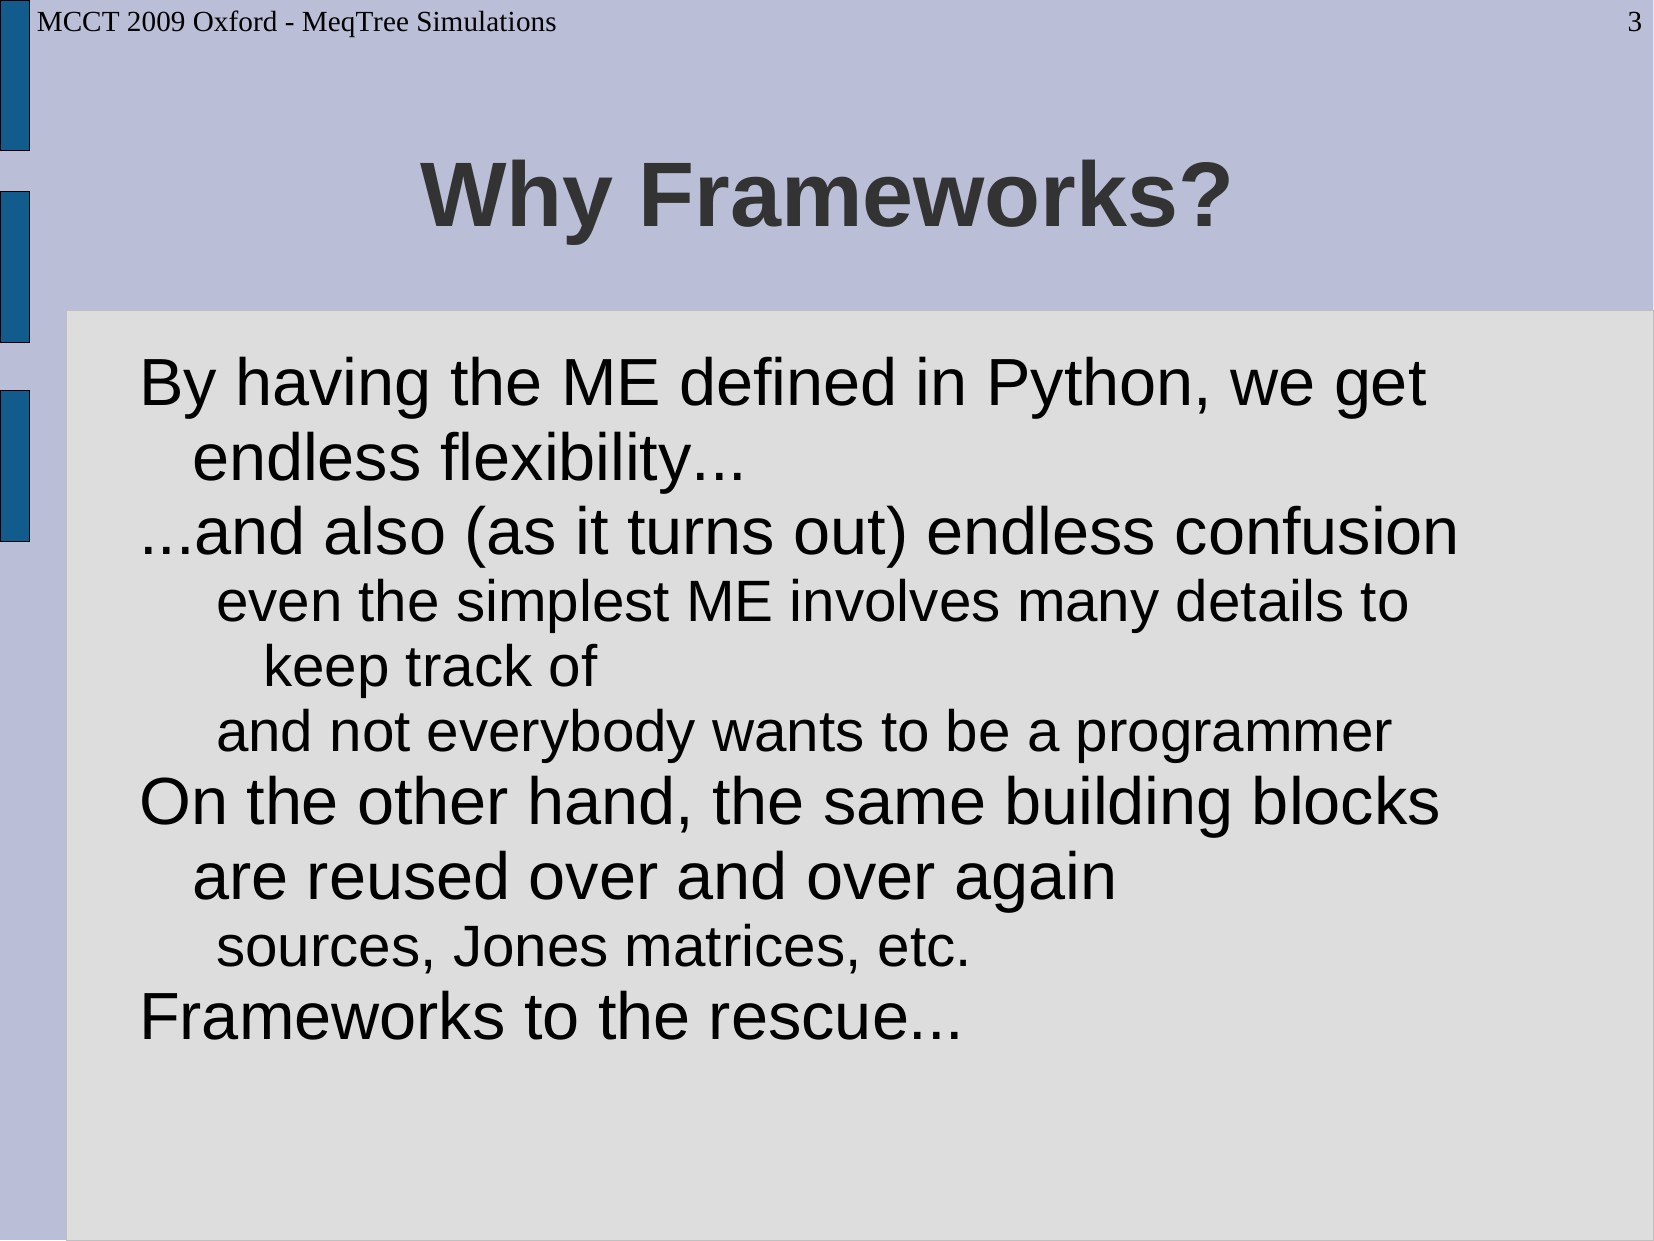

MCCT 2009 Oxford - MeqTree Simulations
3
# Why Frameworks?
By having the ME defined in Python, we get endless flexibility...
...and also (as it turns out) endless confusion
even the simplest ME involves many details to keep track of
and not everybody wants to be a programmer
On the other hand, the same building blocks are reused over and over again
sources, Jones matrices, etc.
Frameworks to the rescue...